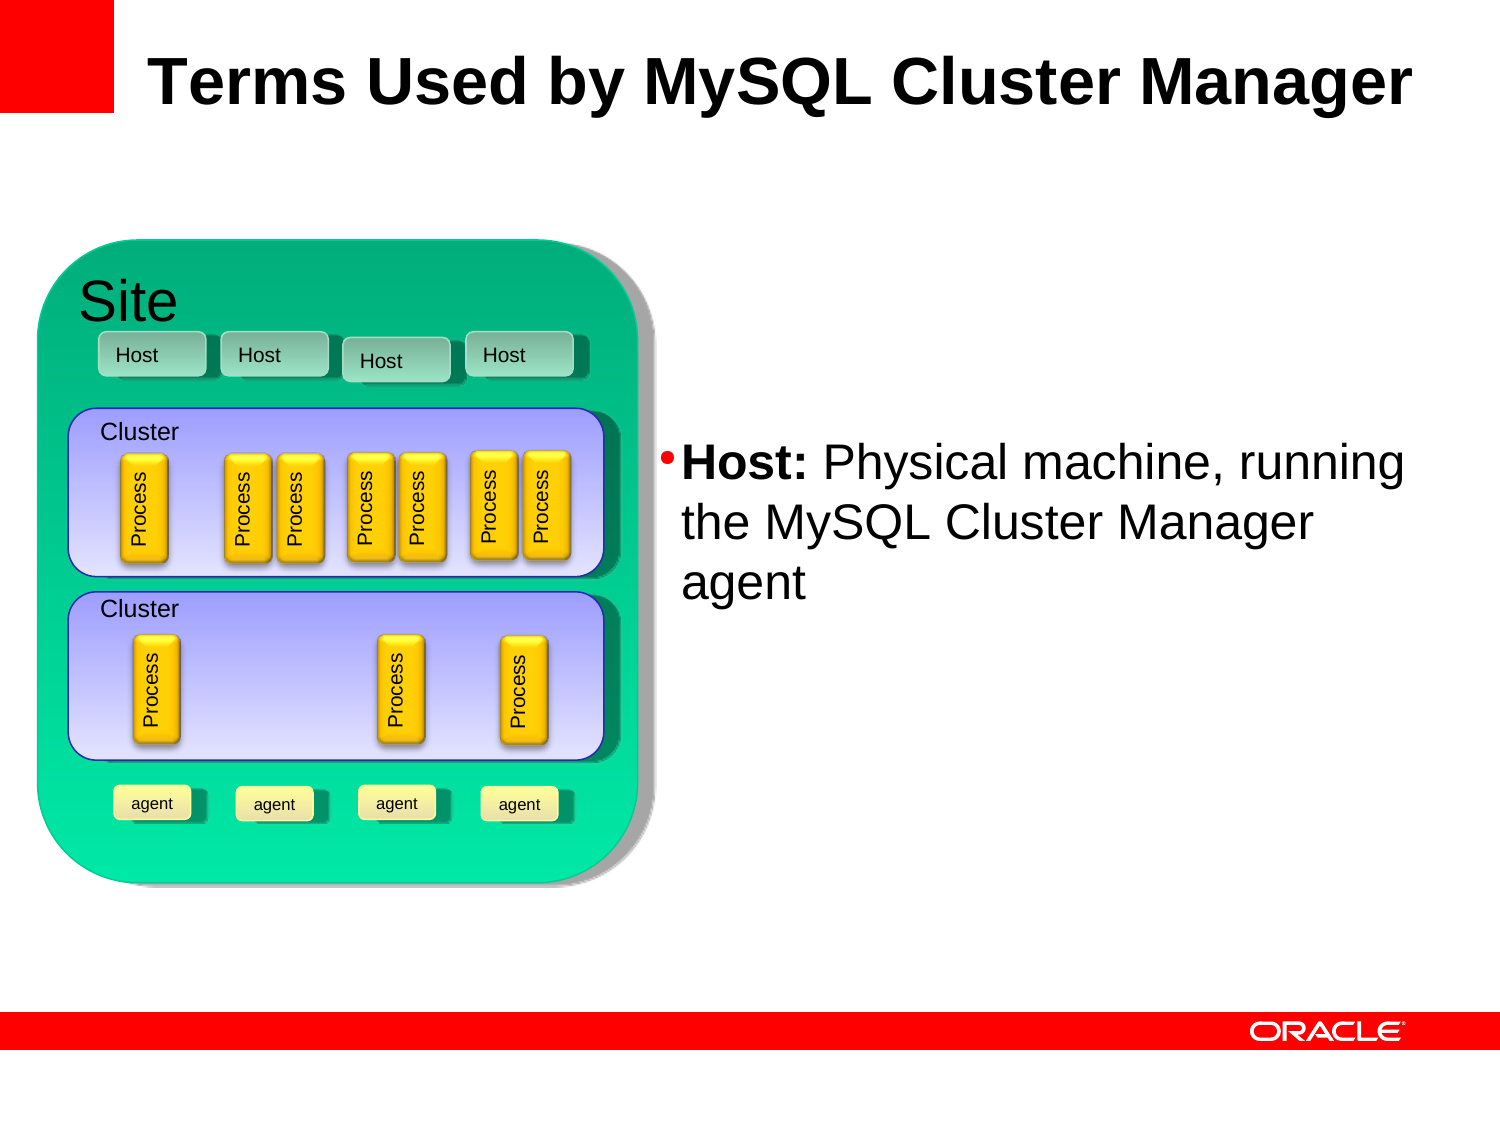

# Terms Used by MySQL Cluster Manager
Site
Host
Host
Host
Host
Cluster
Host: Physical machine, running the MySQL Cluster Manager agent
Process
Process
Process
Process
Process
Process
Process
Cluster
Process
Process
Process
agent
agent
agent
agent